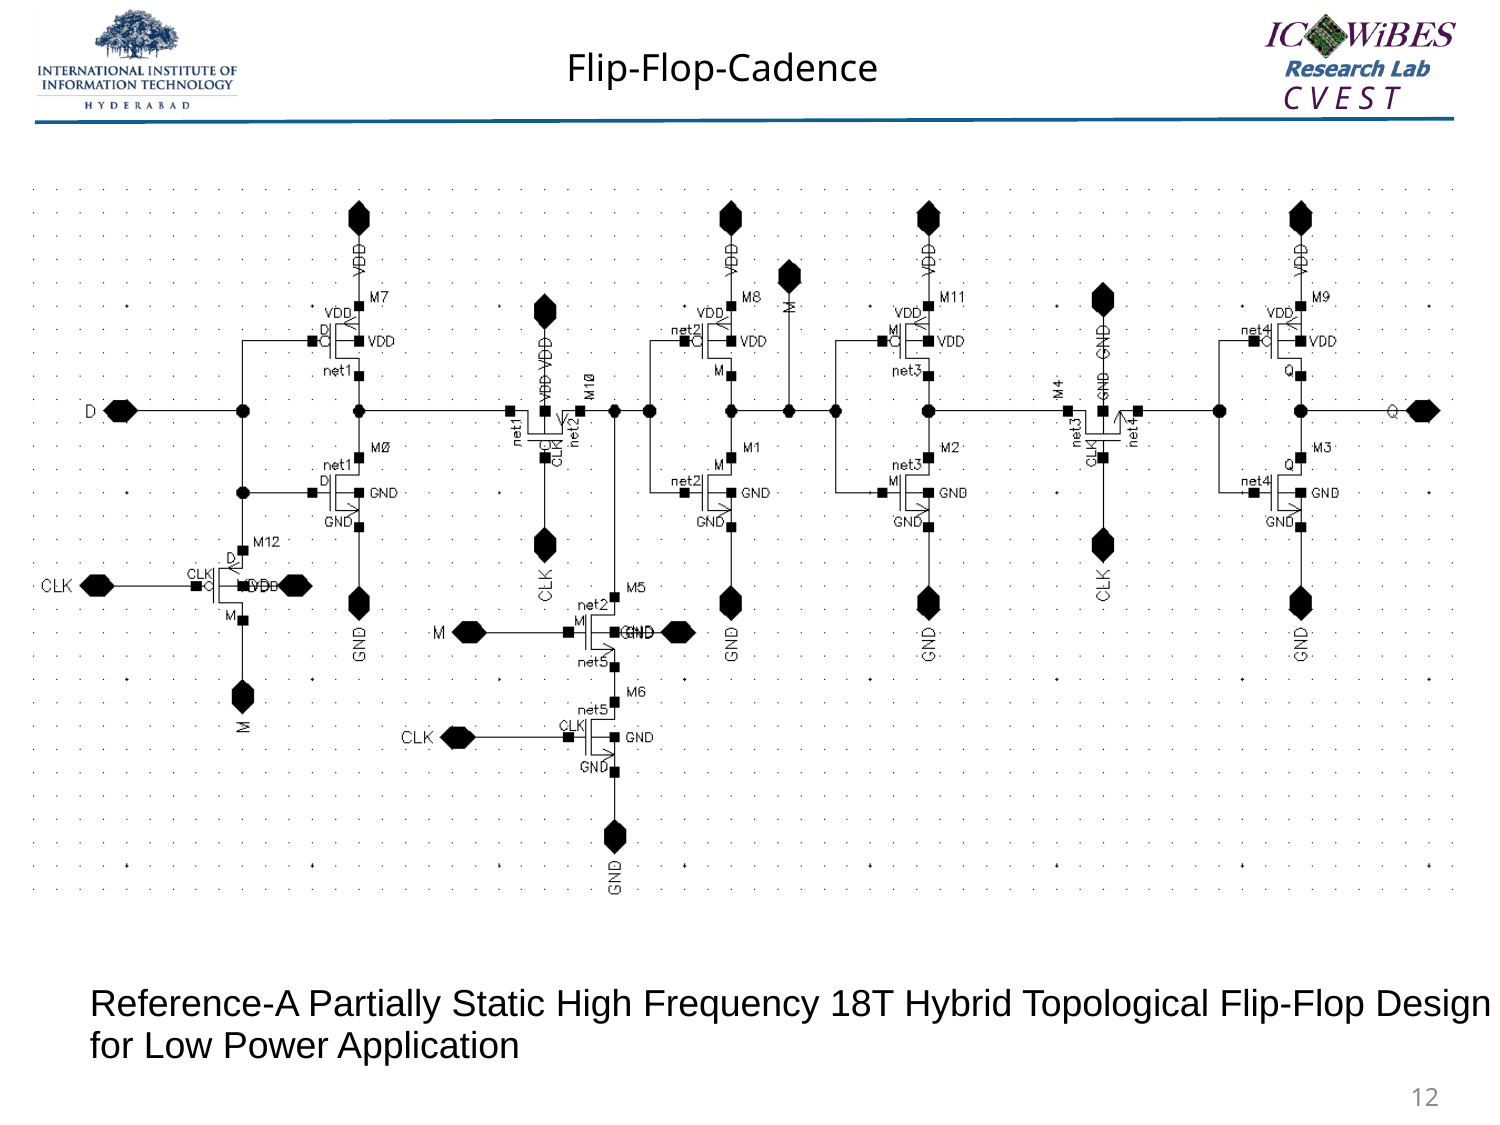

# Flip-Flop-Cadence
Reference-A Partially Static High Frequency 18T Hybrid Topological Flip-Flop Design
for Low Power Application